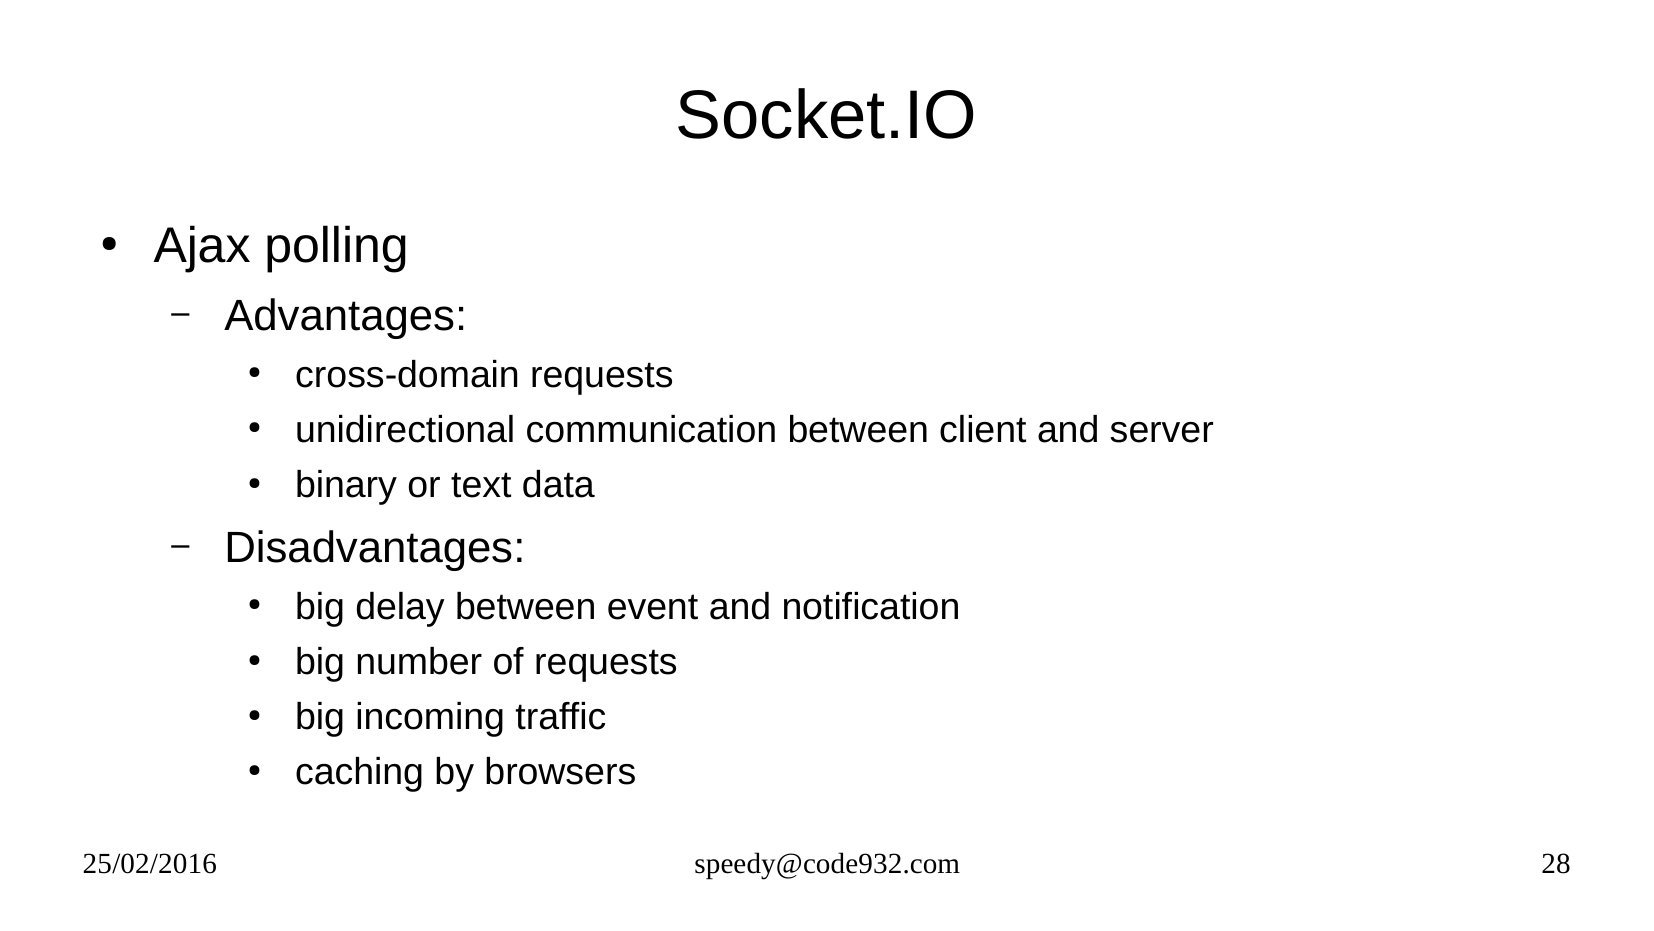

# Socket.IO
Ajax polling
Advantages:
cross-domain requests
unidirectional communication between client and server
binary or text data
Disadvantages:
big delay between event and notification
big number of requests
big incoming traffic
caching by browsers
25/02/2016
speedy@code932.com
28